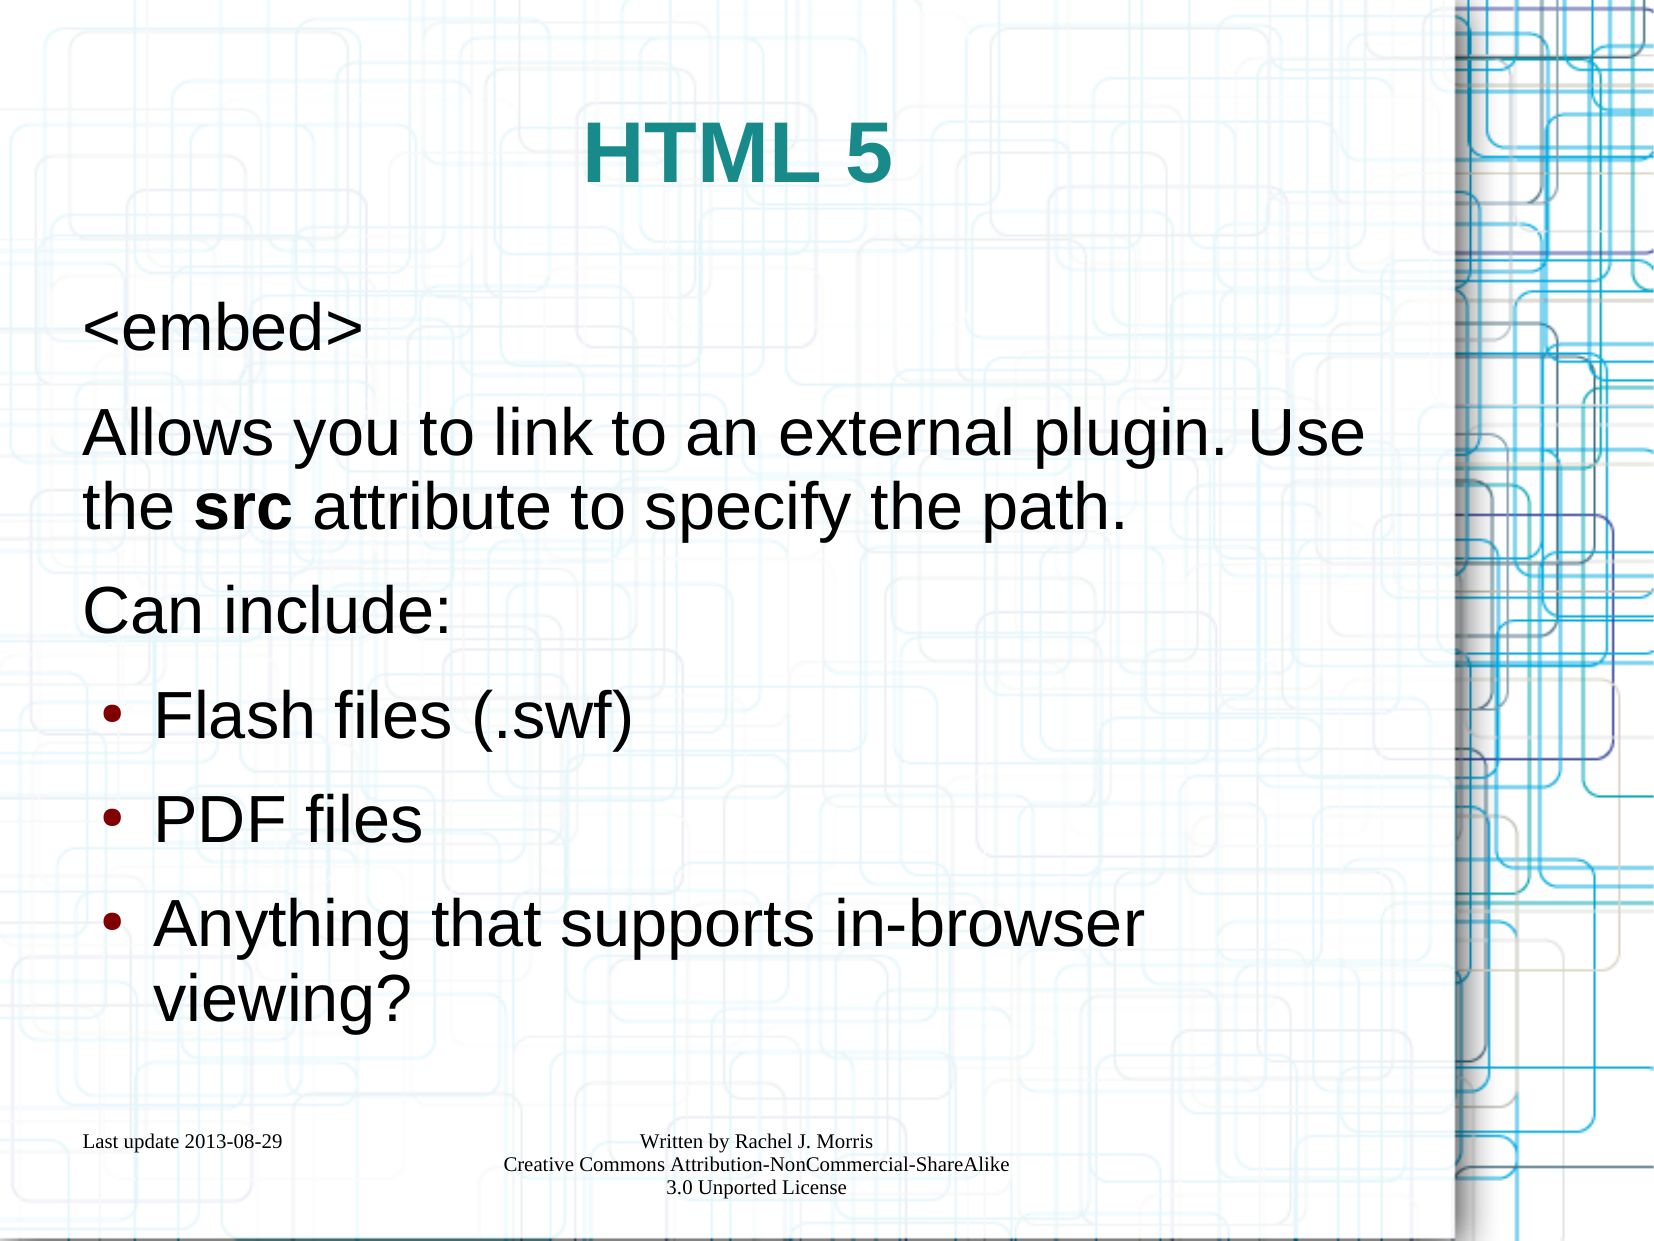

# HTML 5
<embed>
Allows you to link to an external plugin. Use the src attribute to specify the path.
Can include:
Flash files (.swf)
PDF files
Anything that supports in-browser viewing?